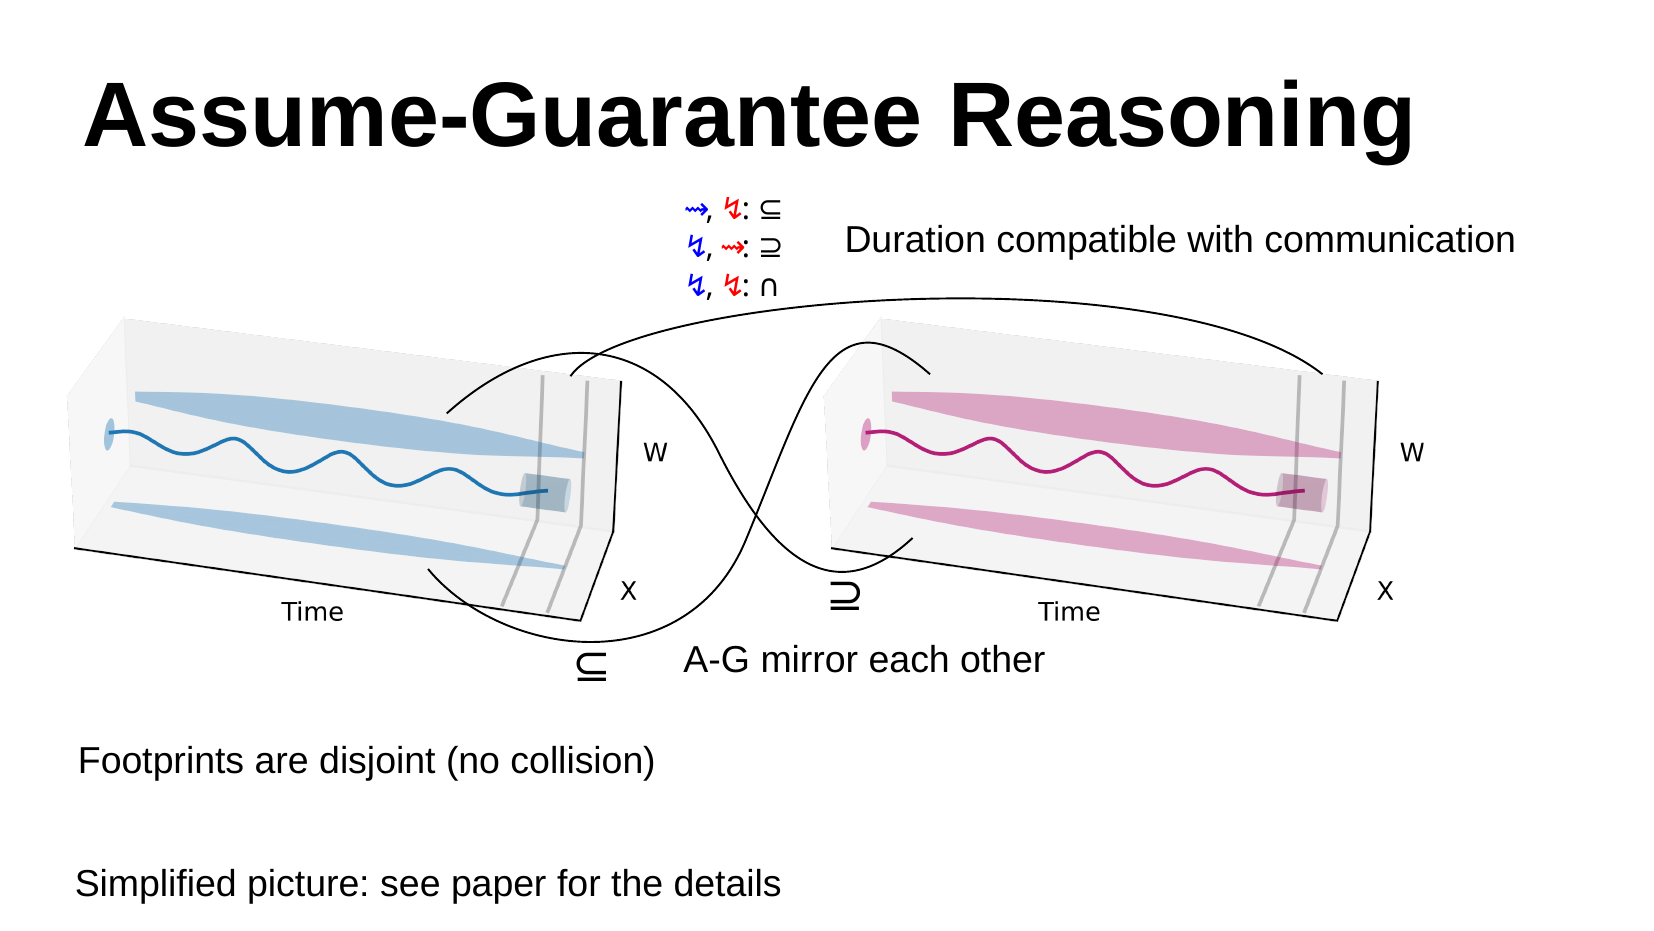

# Assume-Guarantee Reasoning
Duration compatible with communication
A-G mirror each other
Footprints are disjoint (no collision)
Simplified picture: see paper for the details